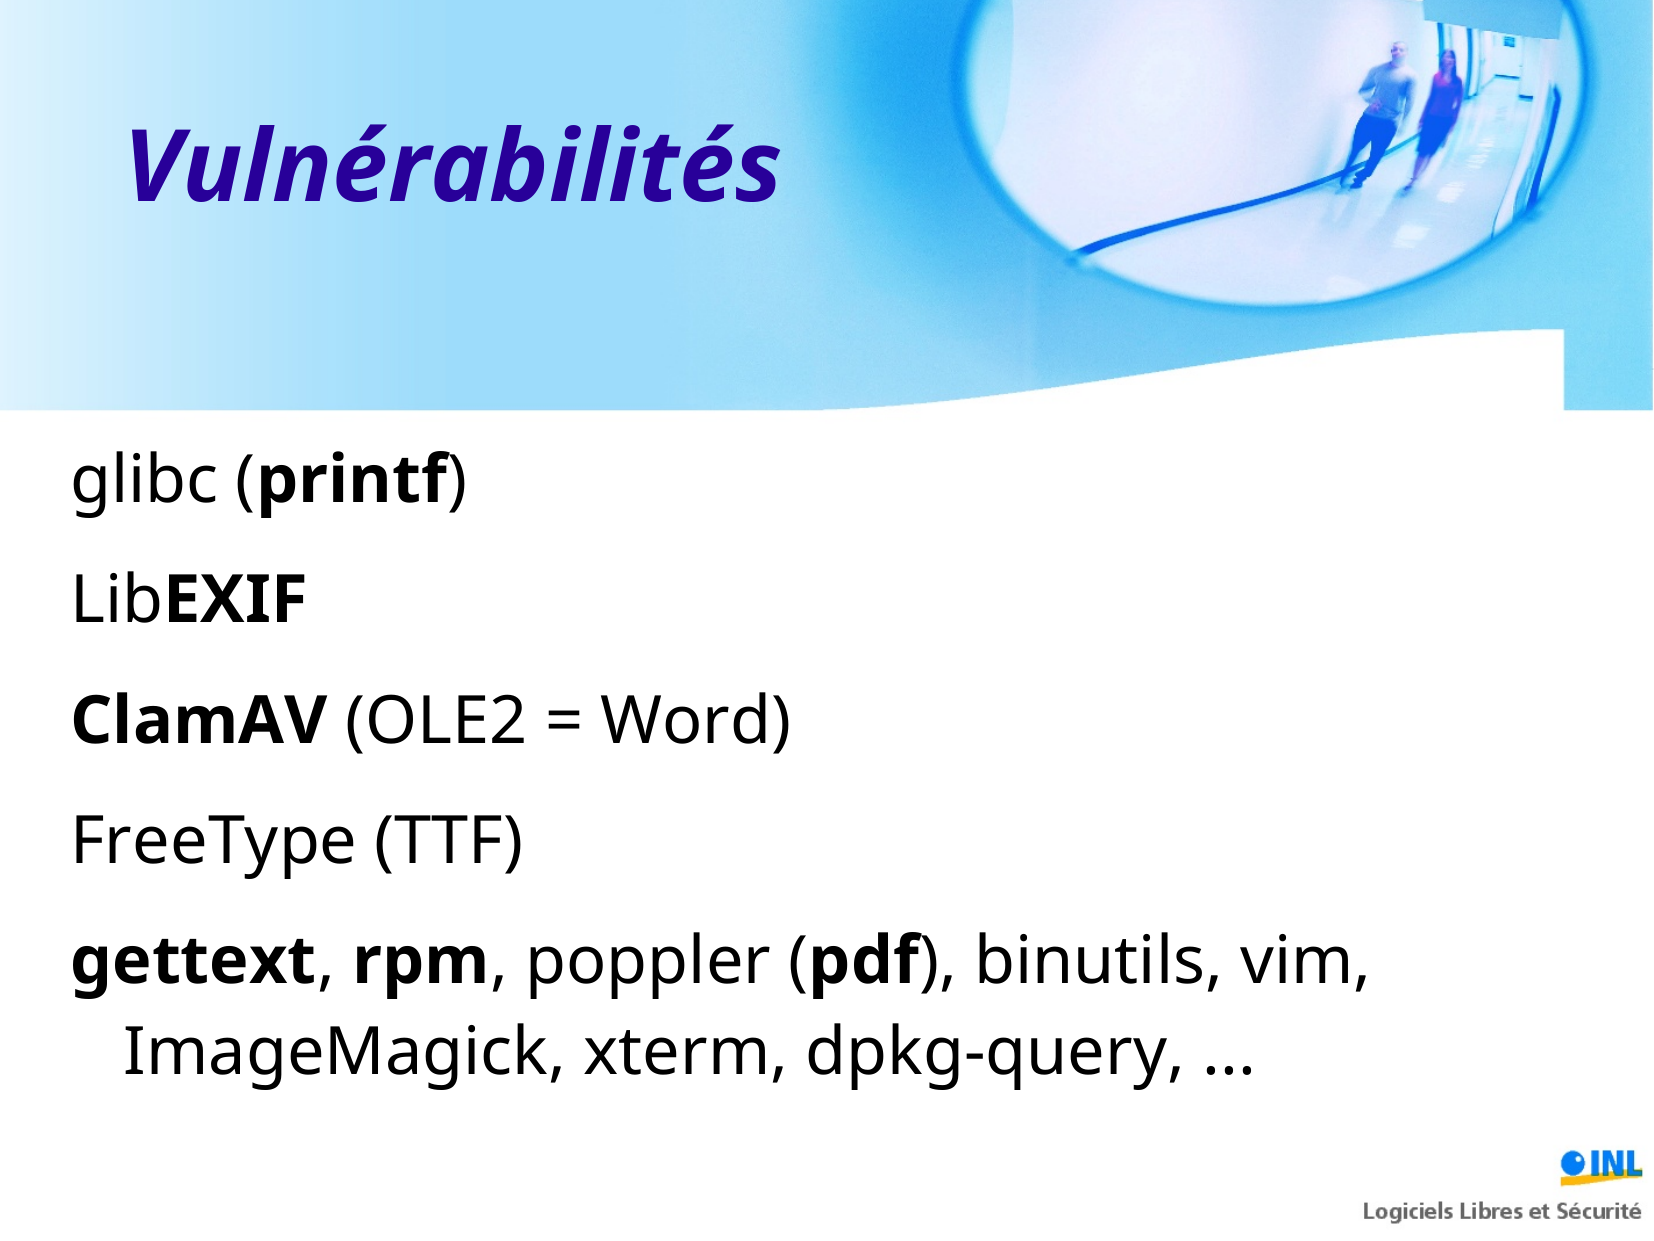

Vulnérabilités
# glibc (printf)
LibEXIF
ClamAV (OLE2 = Word)
FreeType (TTF)
gettext, rpm, poppler (pdf), binutils, vim, ImageMagick, xterm, dpkg-query, ...